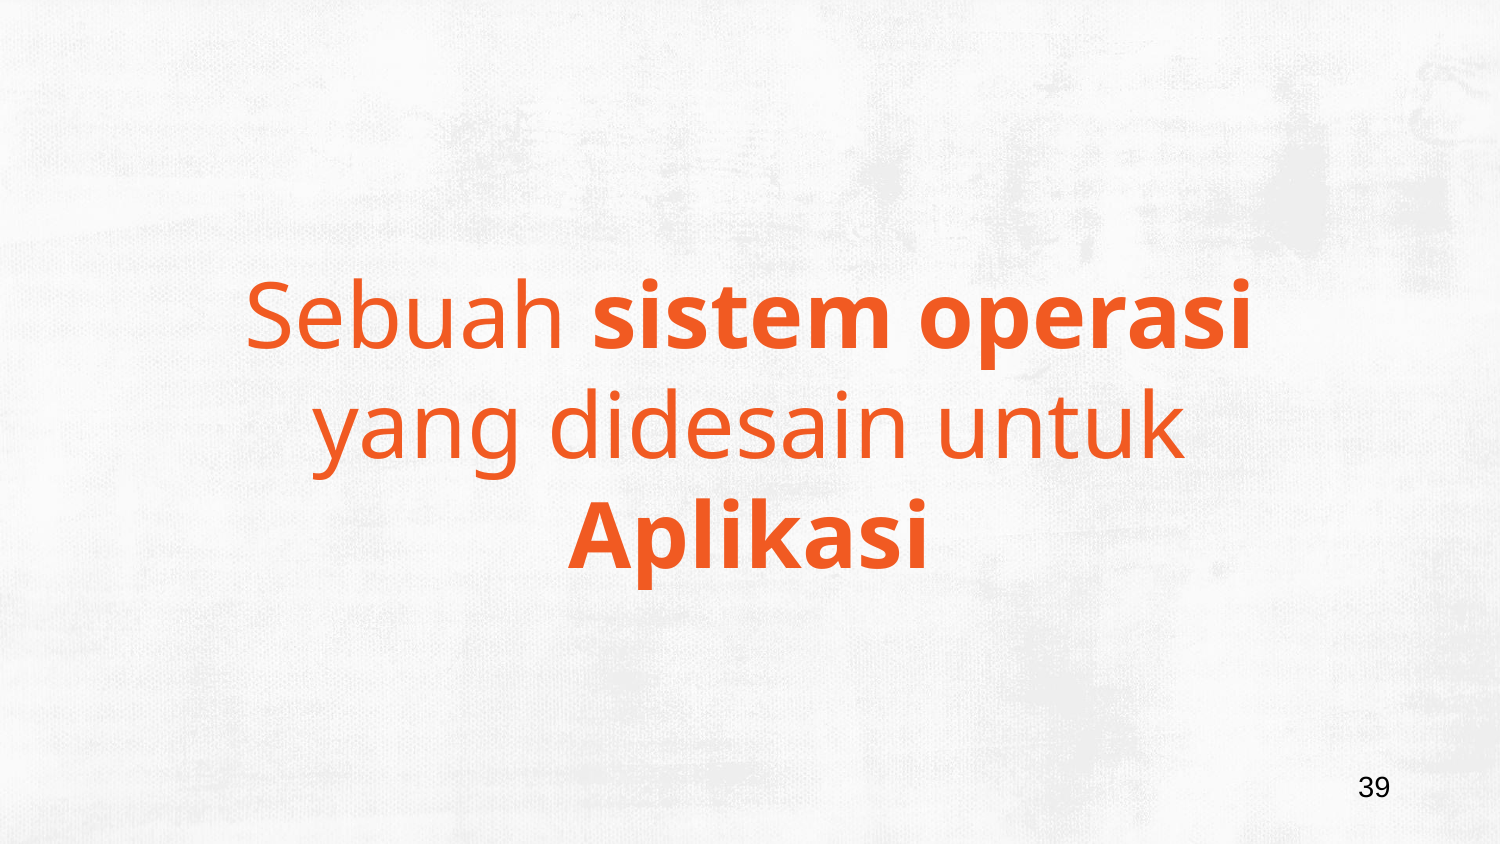

# Sebuah sistem operasi yang didesain untuk Aplikasi